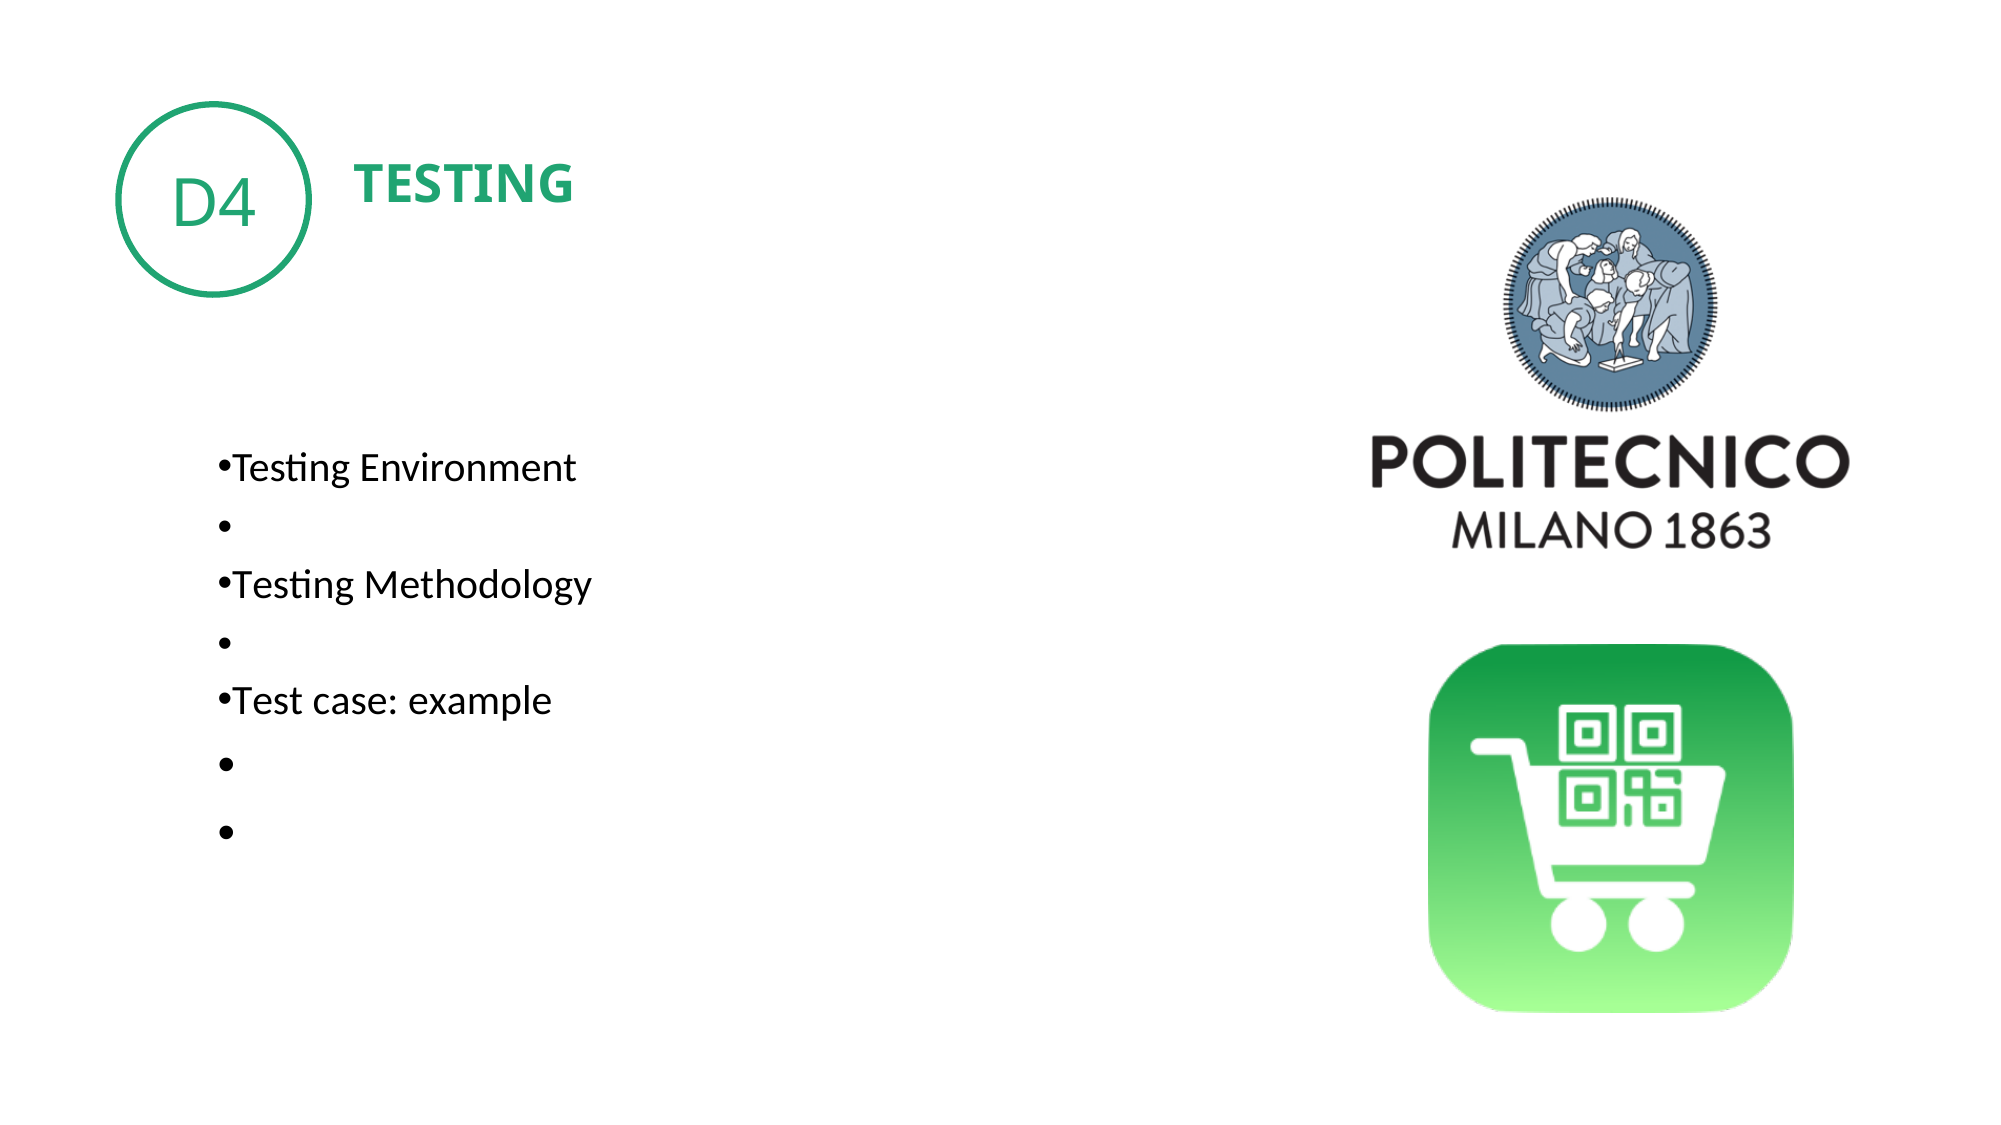

D4
# TESTING
Testing Environment
Testing Methodology
Test case: example